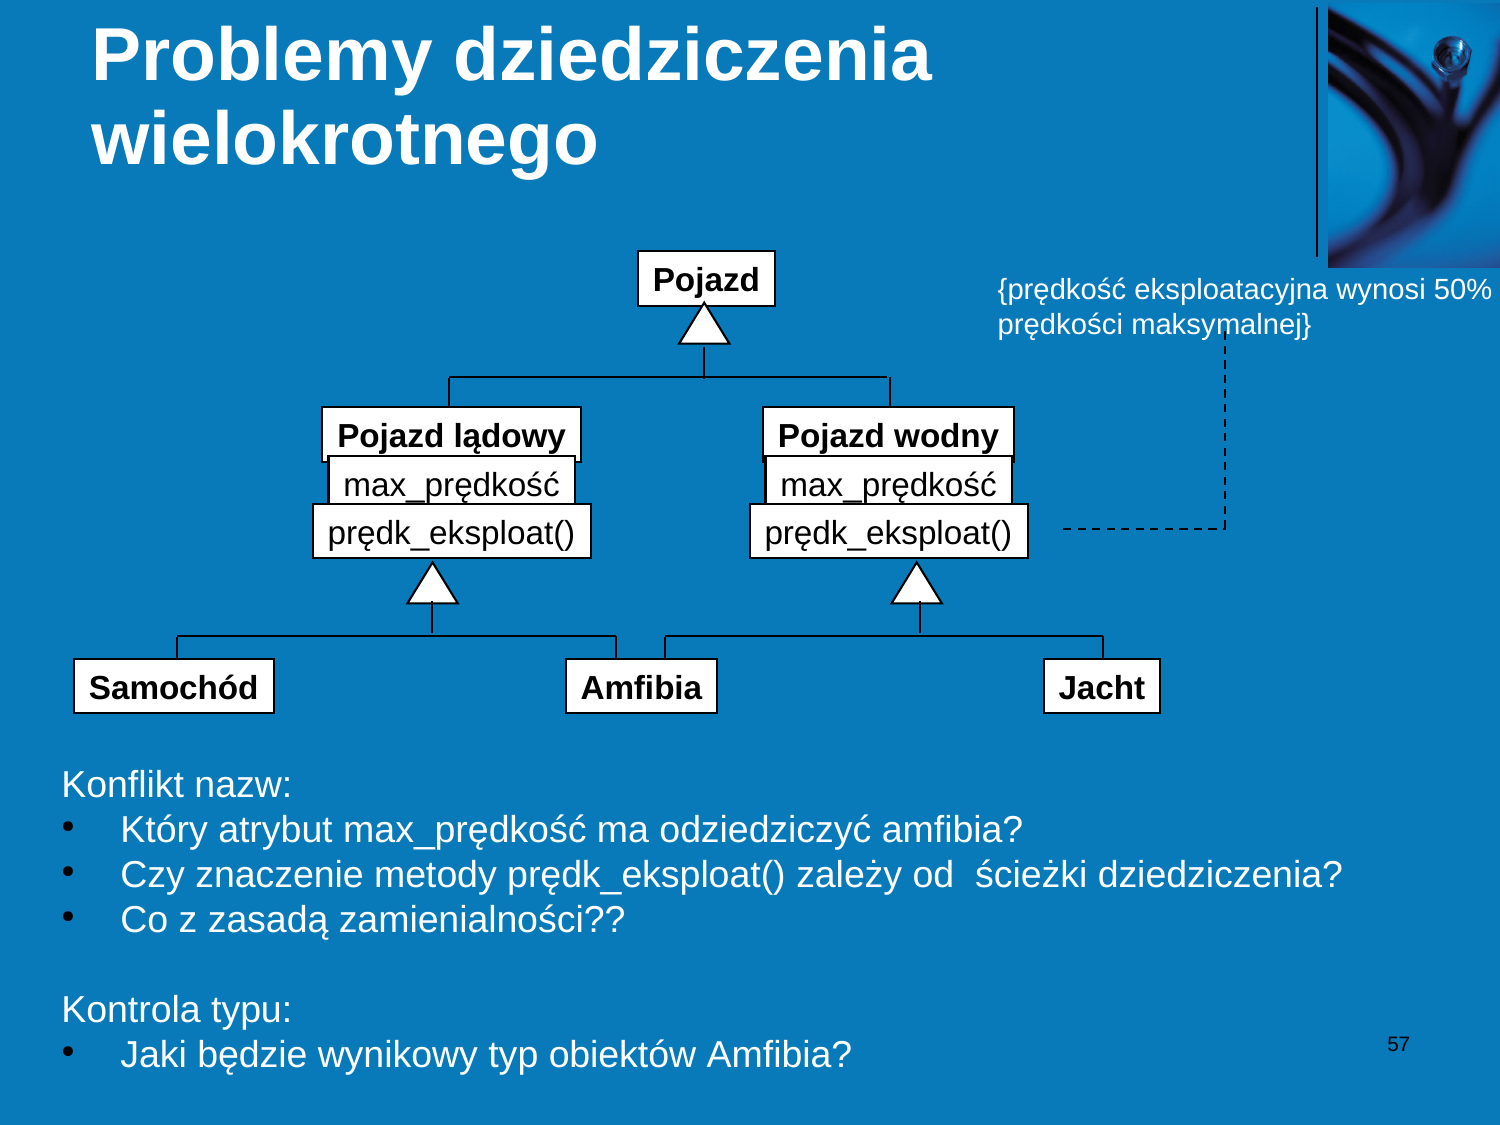

# Problemy dziedziczenia wielokrotnego
Pojazd
{prędkość eksploatacyjna wynosi 50% prędkości maksymalnej}
Pojazd lądowy
max_prędkość
prędk_eksploat()
Pojazd wodny
max_prędkość
prędk_eksploat()
Samochód
Amfibia
Jacht
Konflikt nazw:
Który atrybut max_prędkość ma odziedziczyć amfibia?
Czy znaczenie metody prędk_eksploat() zależy od ścieżki dziedziczenia?
Co z zasadą zamienialności??
Kontrola typu:
Jaki będzie wynikowy typ obiektów Amfibia?
57